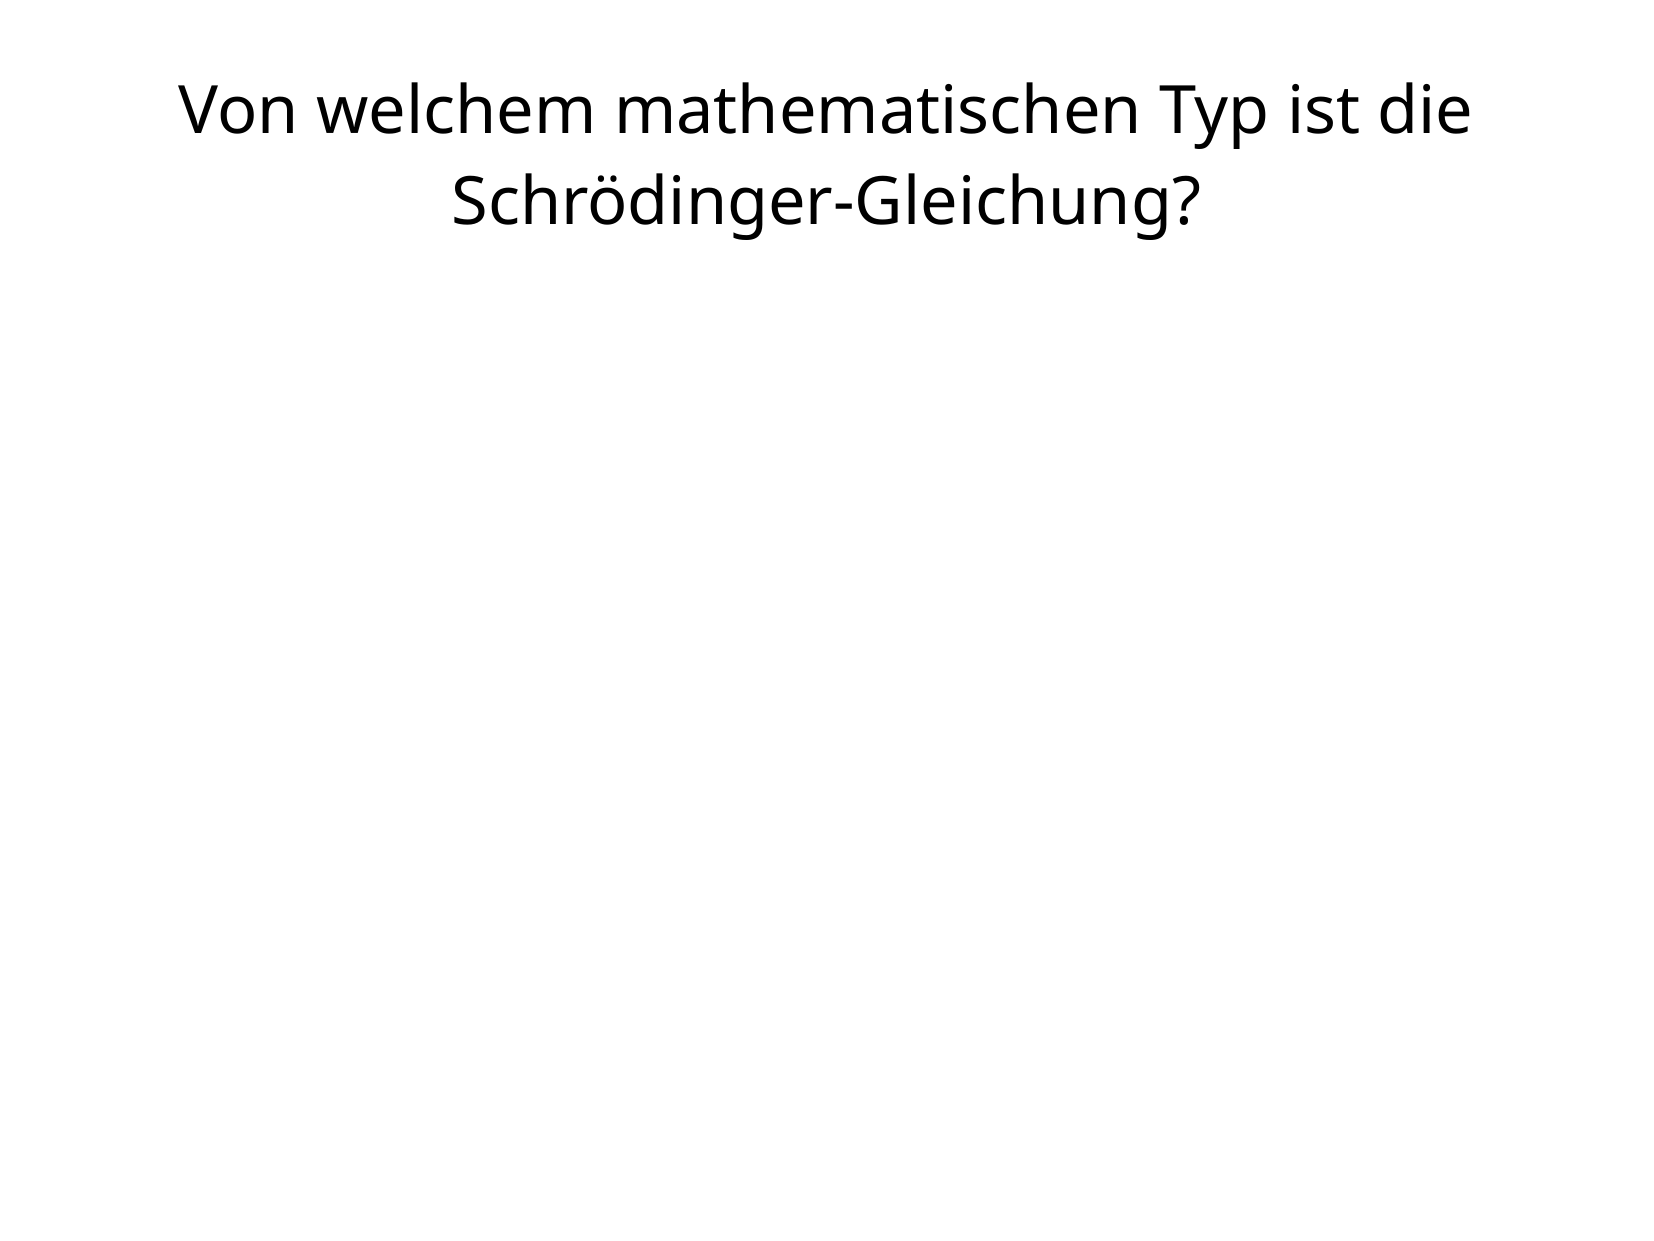

# Von welchem mathematischen Typ ist die Schrödinger-Gleichung?